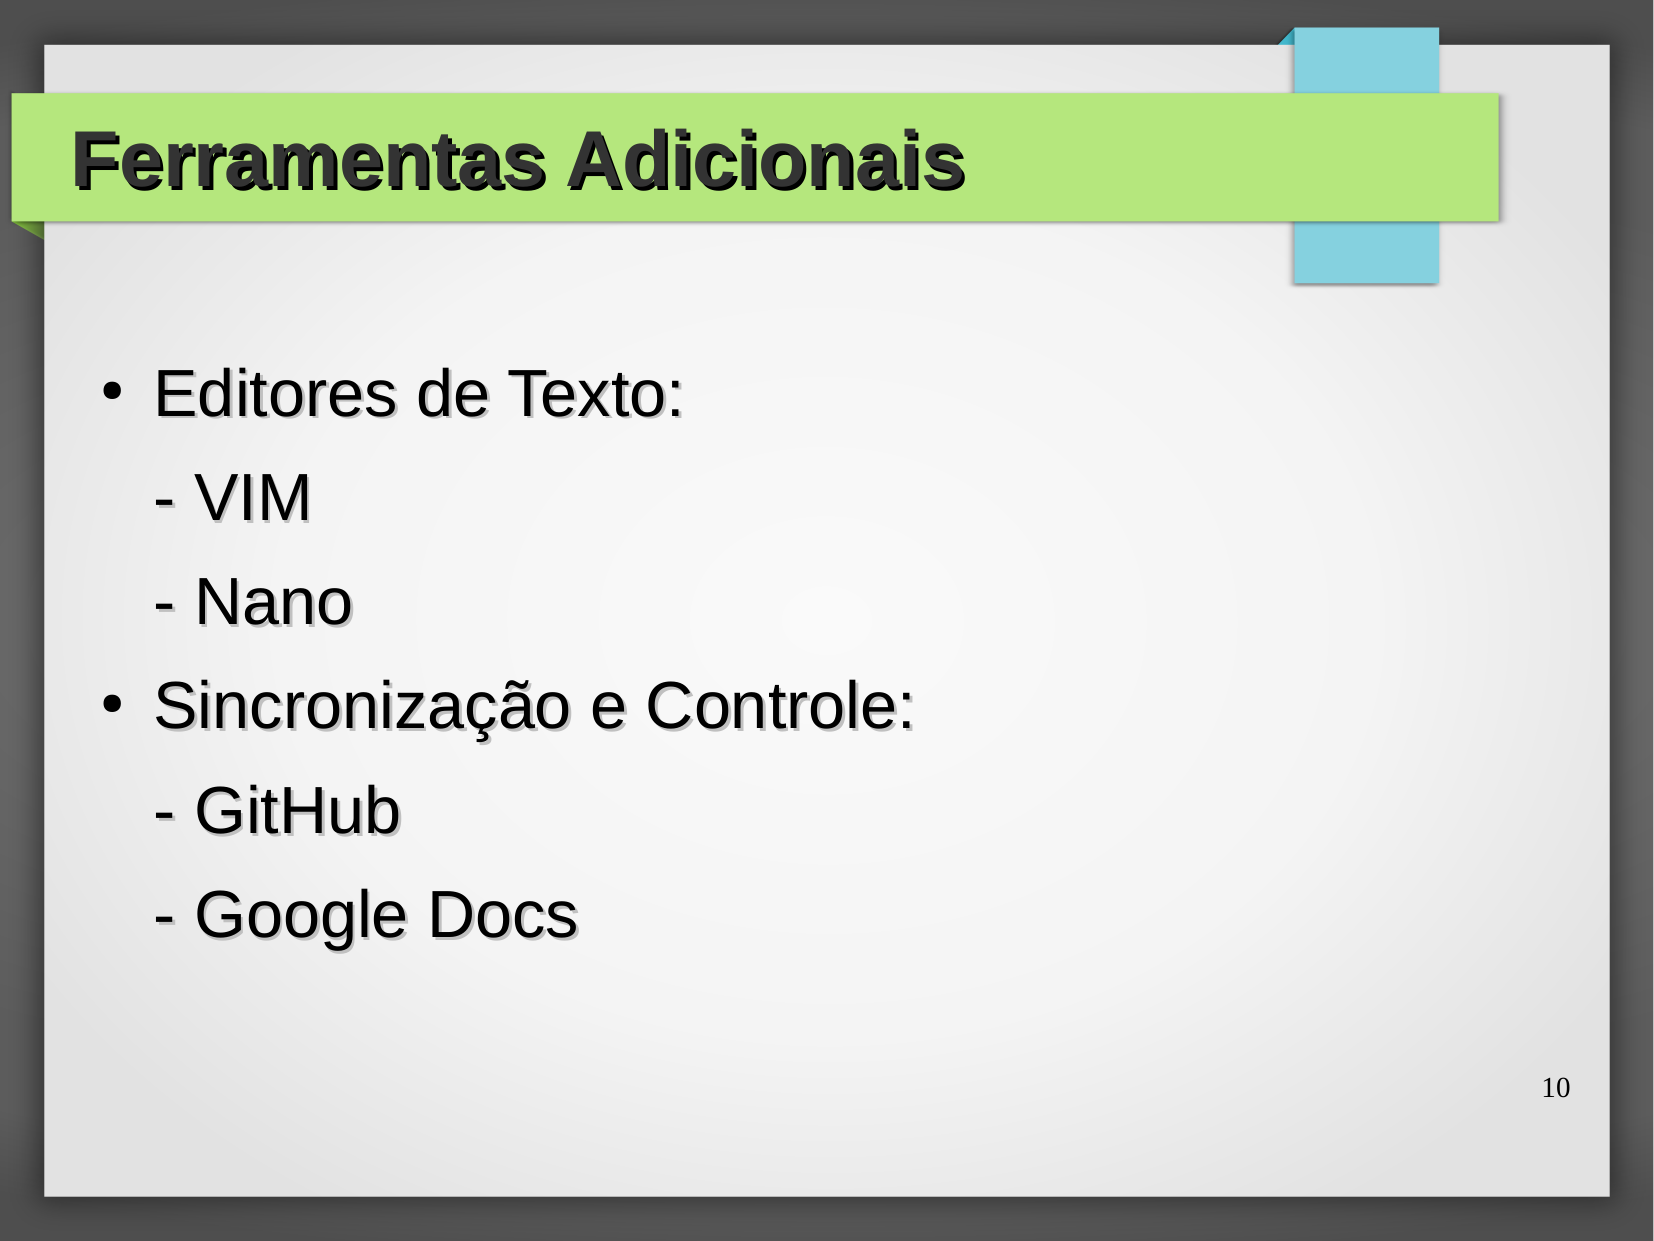

# Ferramentas Adicionais
Editores de Texto:
- VIM
- Nano
Sincronização e Controle:
- GitHub
- Google Docs
10